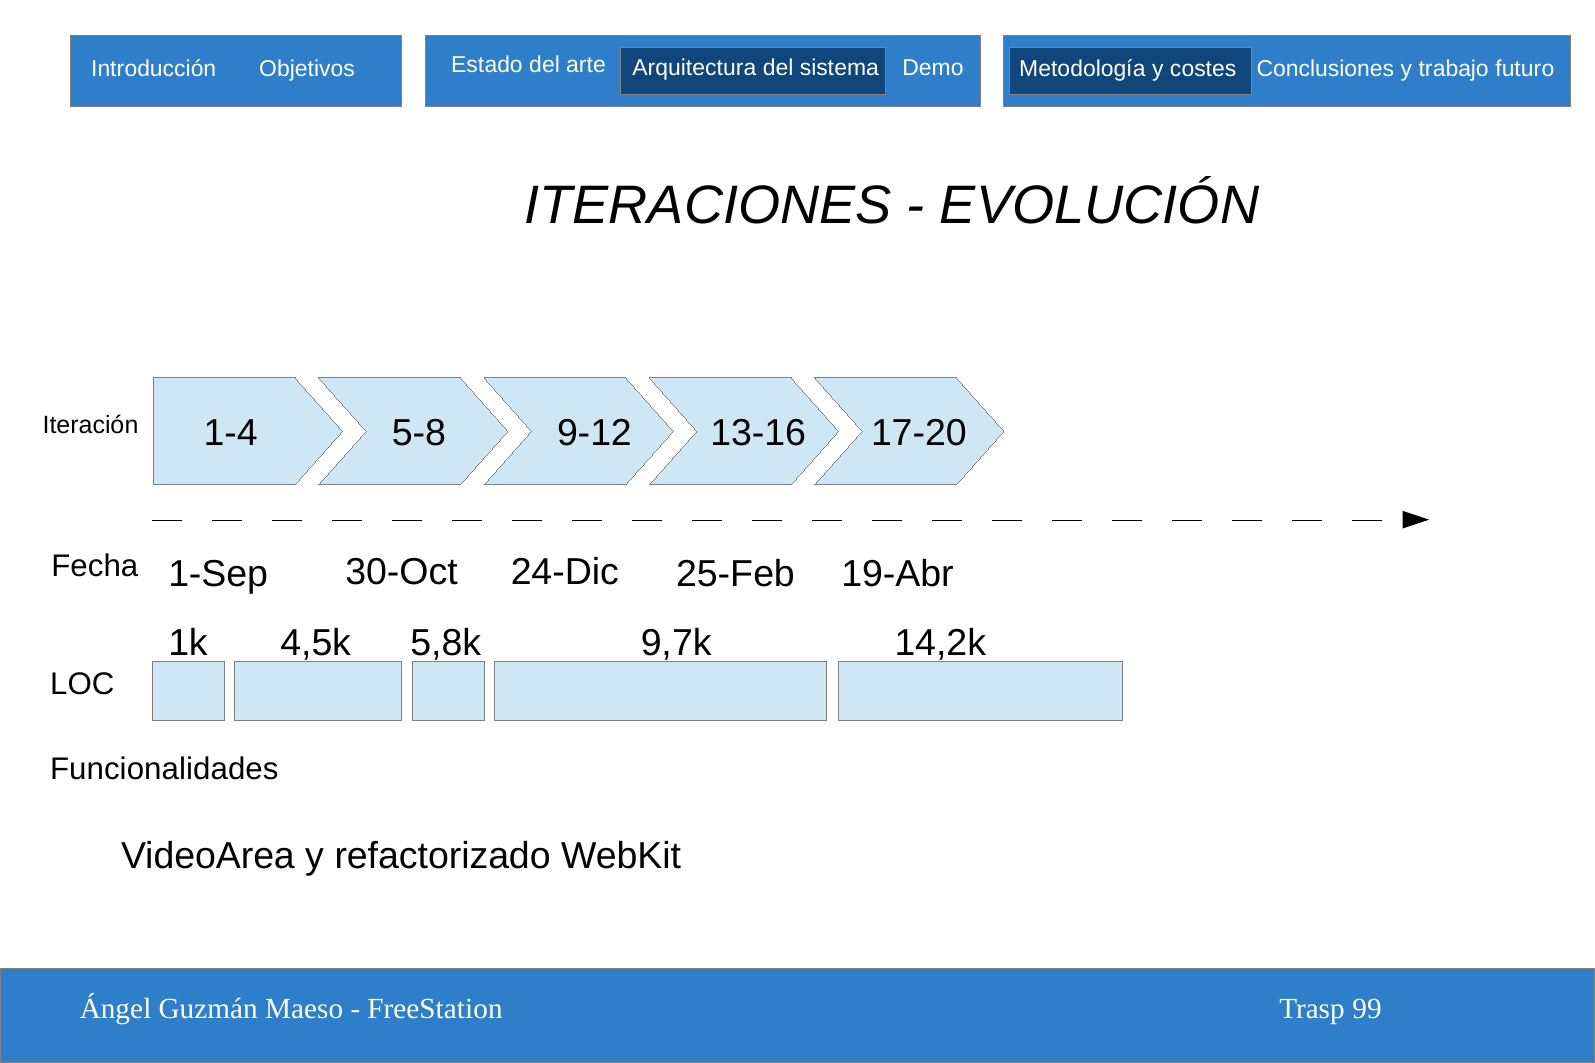

Metodología y costes
Metodología y costes
Conclusiones y trabajo futuro
Conclusiones y trabajo futuro
Introducción
# Objetivos
Estado del arte
Estado del arte
Arquitectura del sistema
Arquitectura del sistema
Demo
Demo
ITERACIONES - EVOLUCIÓN
Iteración
1-4
5-8
9-12
13-16
17-20
Fecha
30-Oct
24-Dic
1-Sep
25-Feb
19-Abr
1k
4,5k
5,8k
9,7k
14,2k
LOC
Funcionalidades
VideoArea y refactorizado WebKit
99